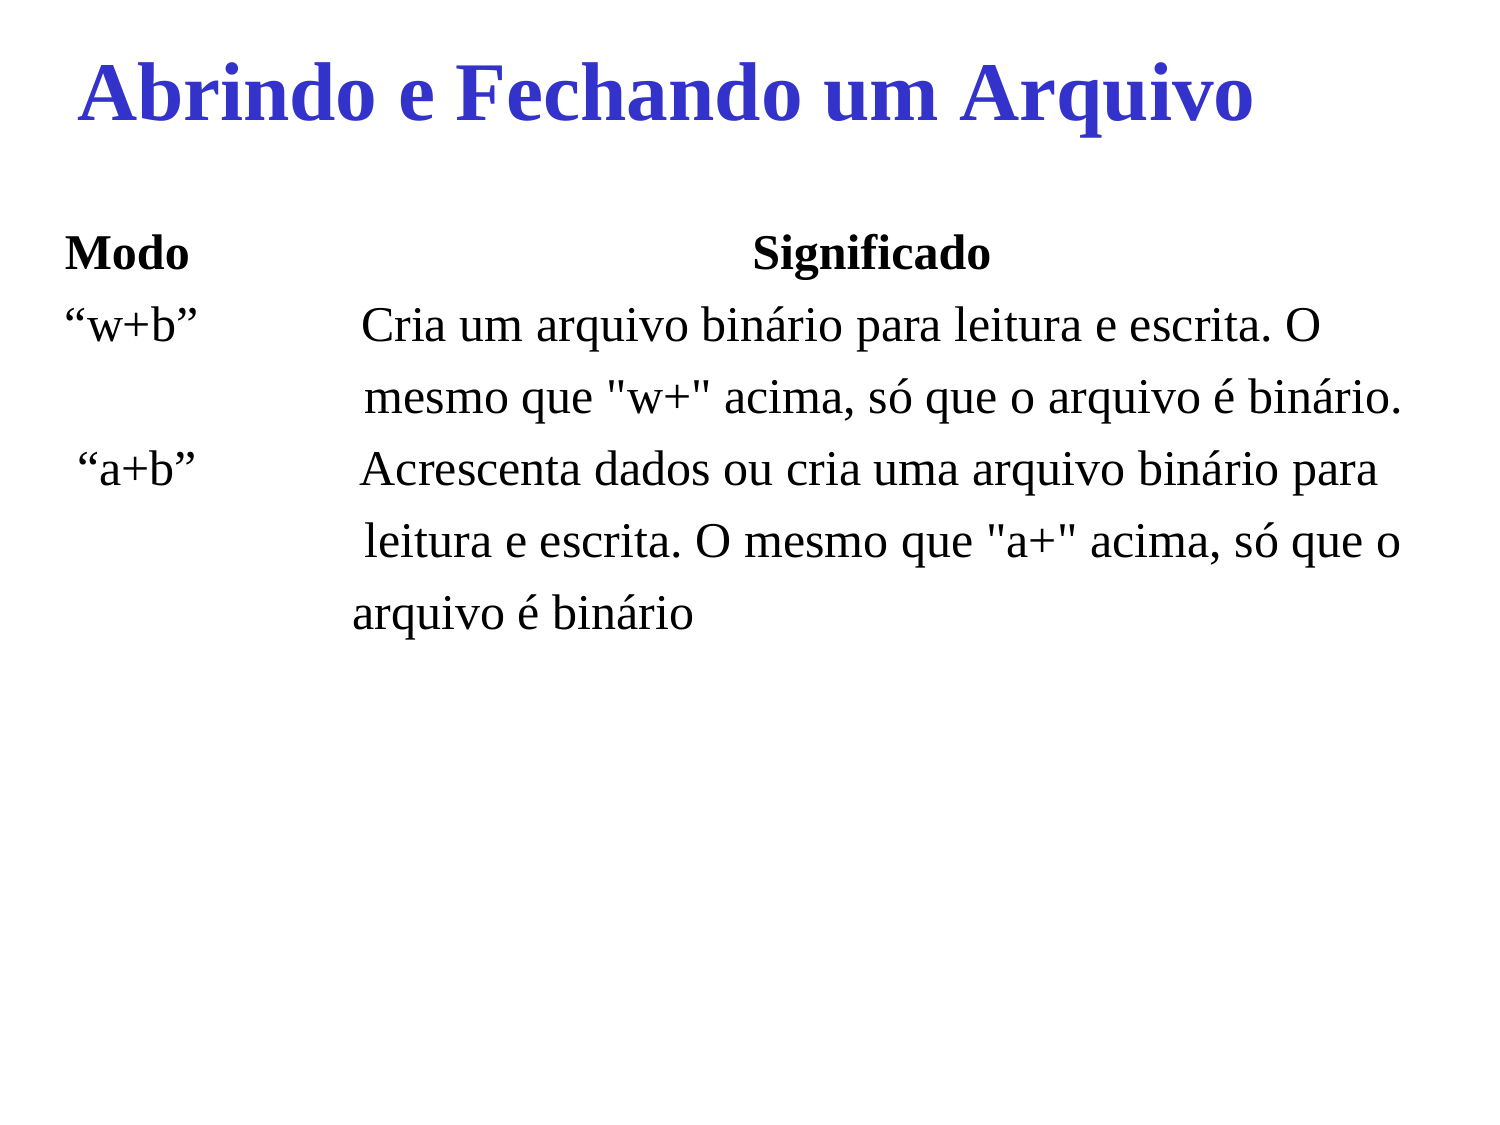

Abrindo e Fechando um Arquivo
Modo Significado
“w+b” Cria um arquivo binário para leitura e escrita. O
 mesmo que "w+" acima, só que o arquivo é binário.
 “a+b” Acrescenta dados ou cria uma arquivo binário para
 leitura e escrita. O mesmo que "a+" acima, só que o
 arquivo é binário